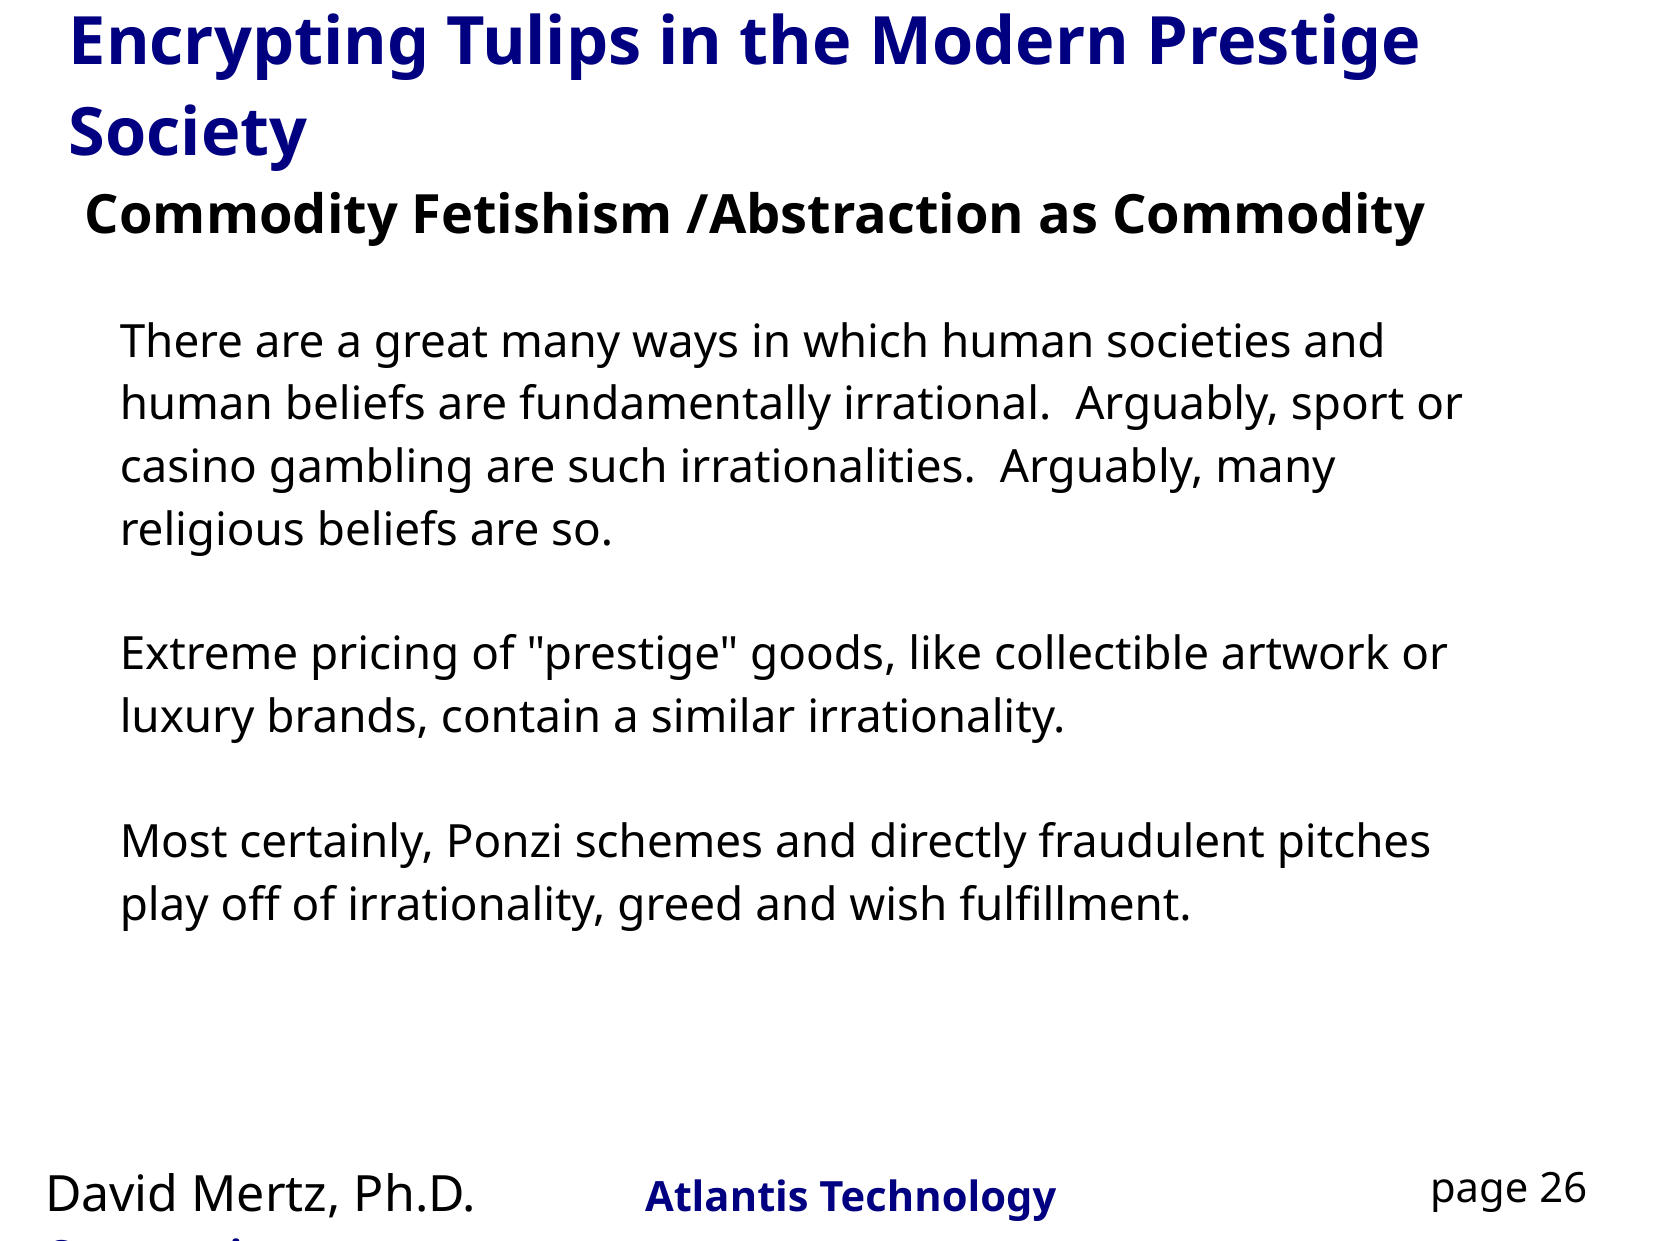

# Commodity Fetishism /Abstraction as Commodity
There are a great many ways in which human societies and human beliefs are fundamentally irrational. Arguably, sport or casino gambling are such irrationalities. Arguably, many religious beliefs are so.
Extreme pricing of "prestige" goods, like collectible artwork or luxury brands, contain a similar irrationality.
Most certainly, Ponzi schemes and directly fraudulent pitches play off of irrationality, greed and wish fulfillment.